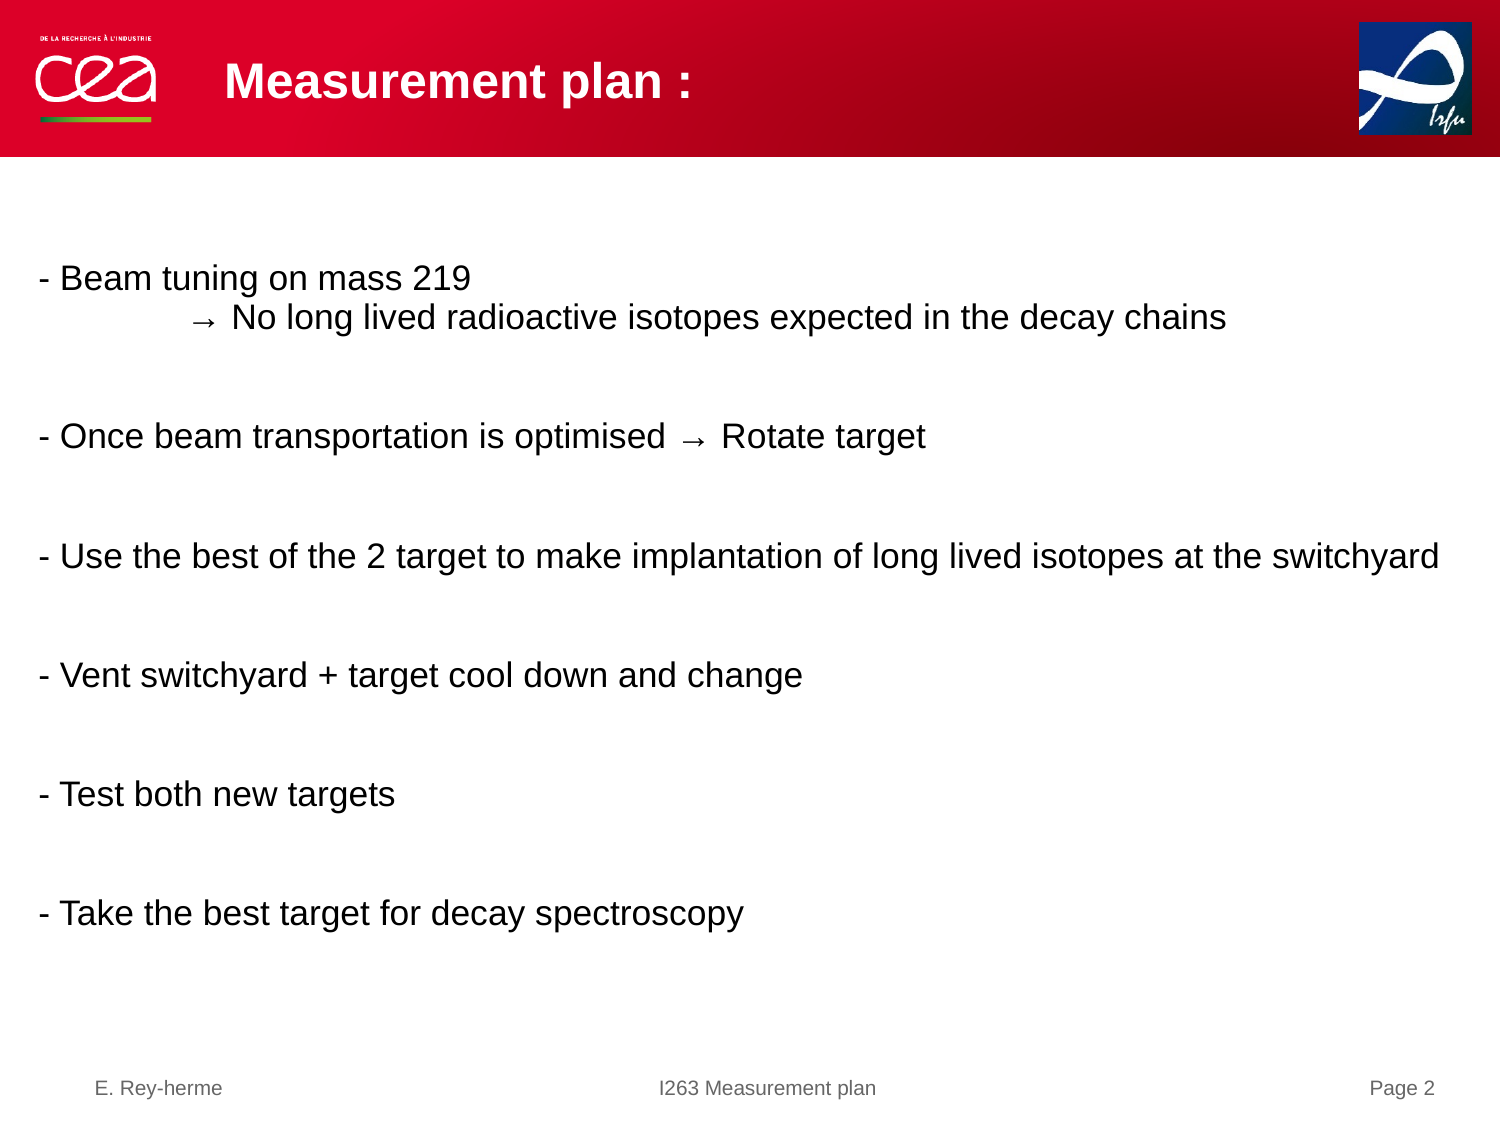

Measurement plan :
- Beam tuning on mass 219
		→ No long lived radioactive isotopes expected in the decay chains
- Once beam transportation is optimised → Rotate target
- Use the best of the 2 target to make implantation of long lived isotopes at the switchyard
- Vent switchyard + target cool down and change
- Test both new targets
- Take the best target for decay spectroscopy
E. Rey-herme
I263 Measurement plan
Page